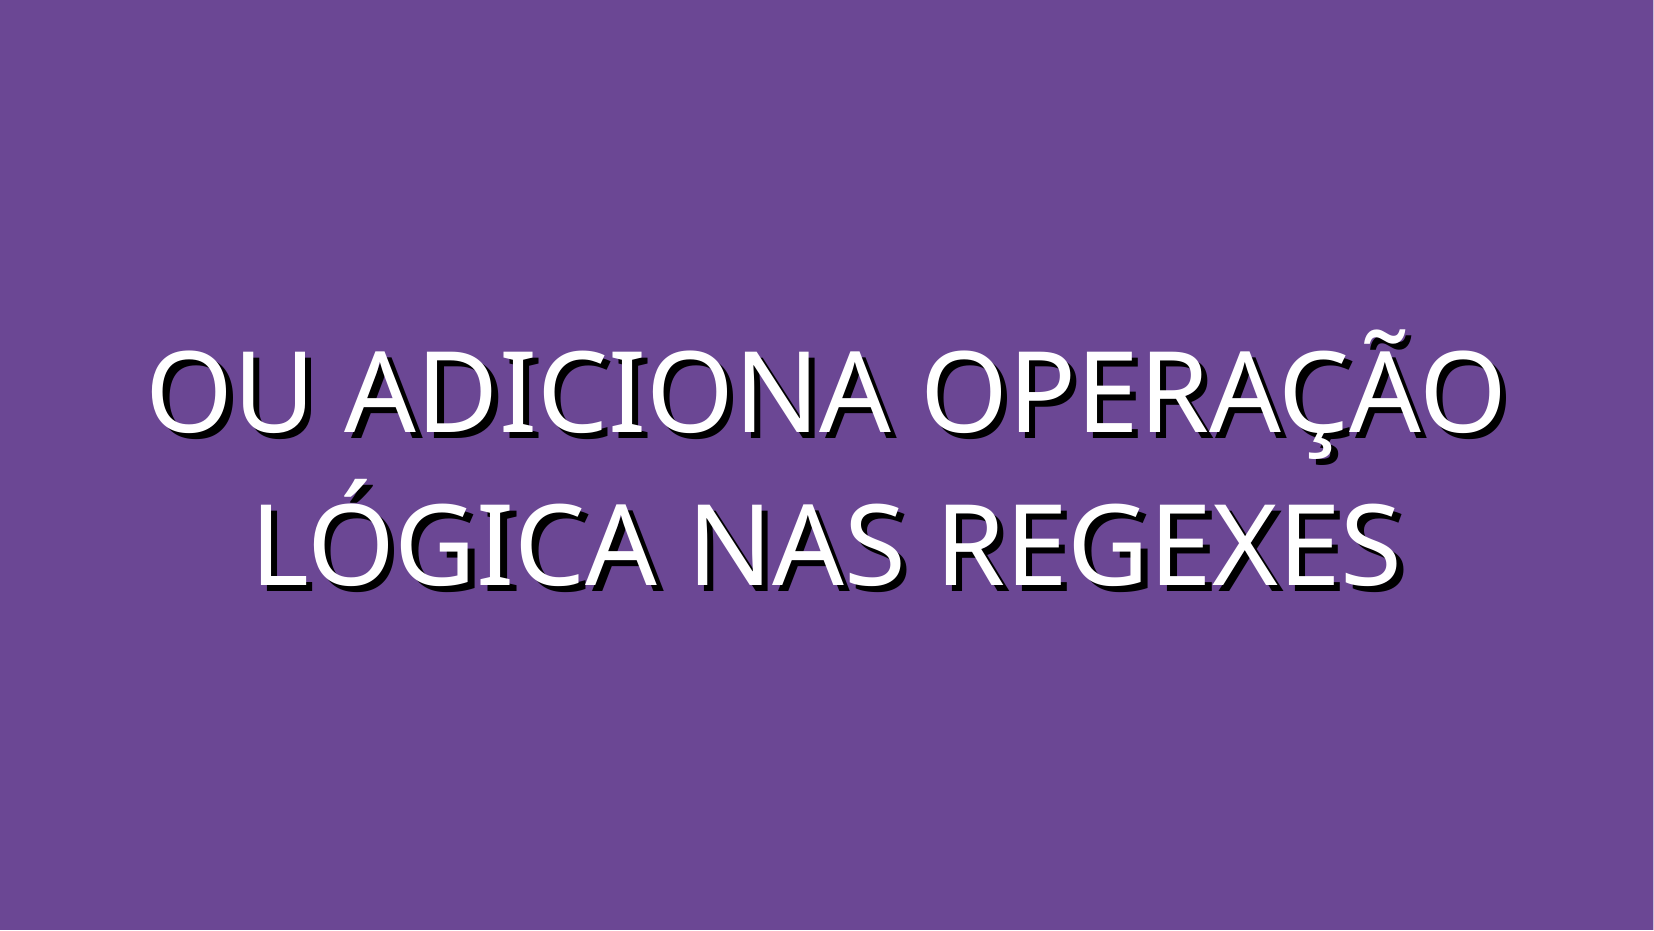

# OU ADICIONA OPERAÇÃO LÓGICA NAS REGEXES